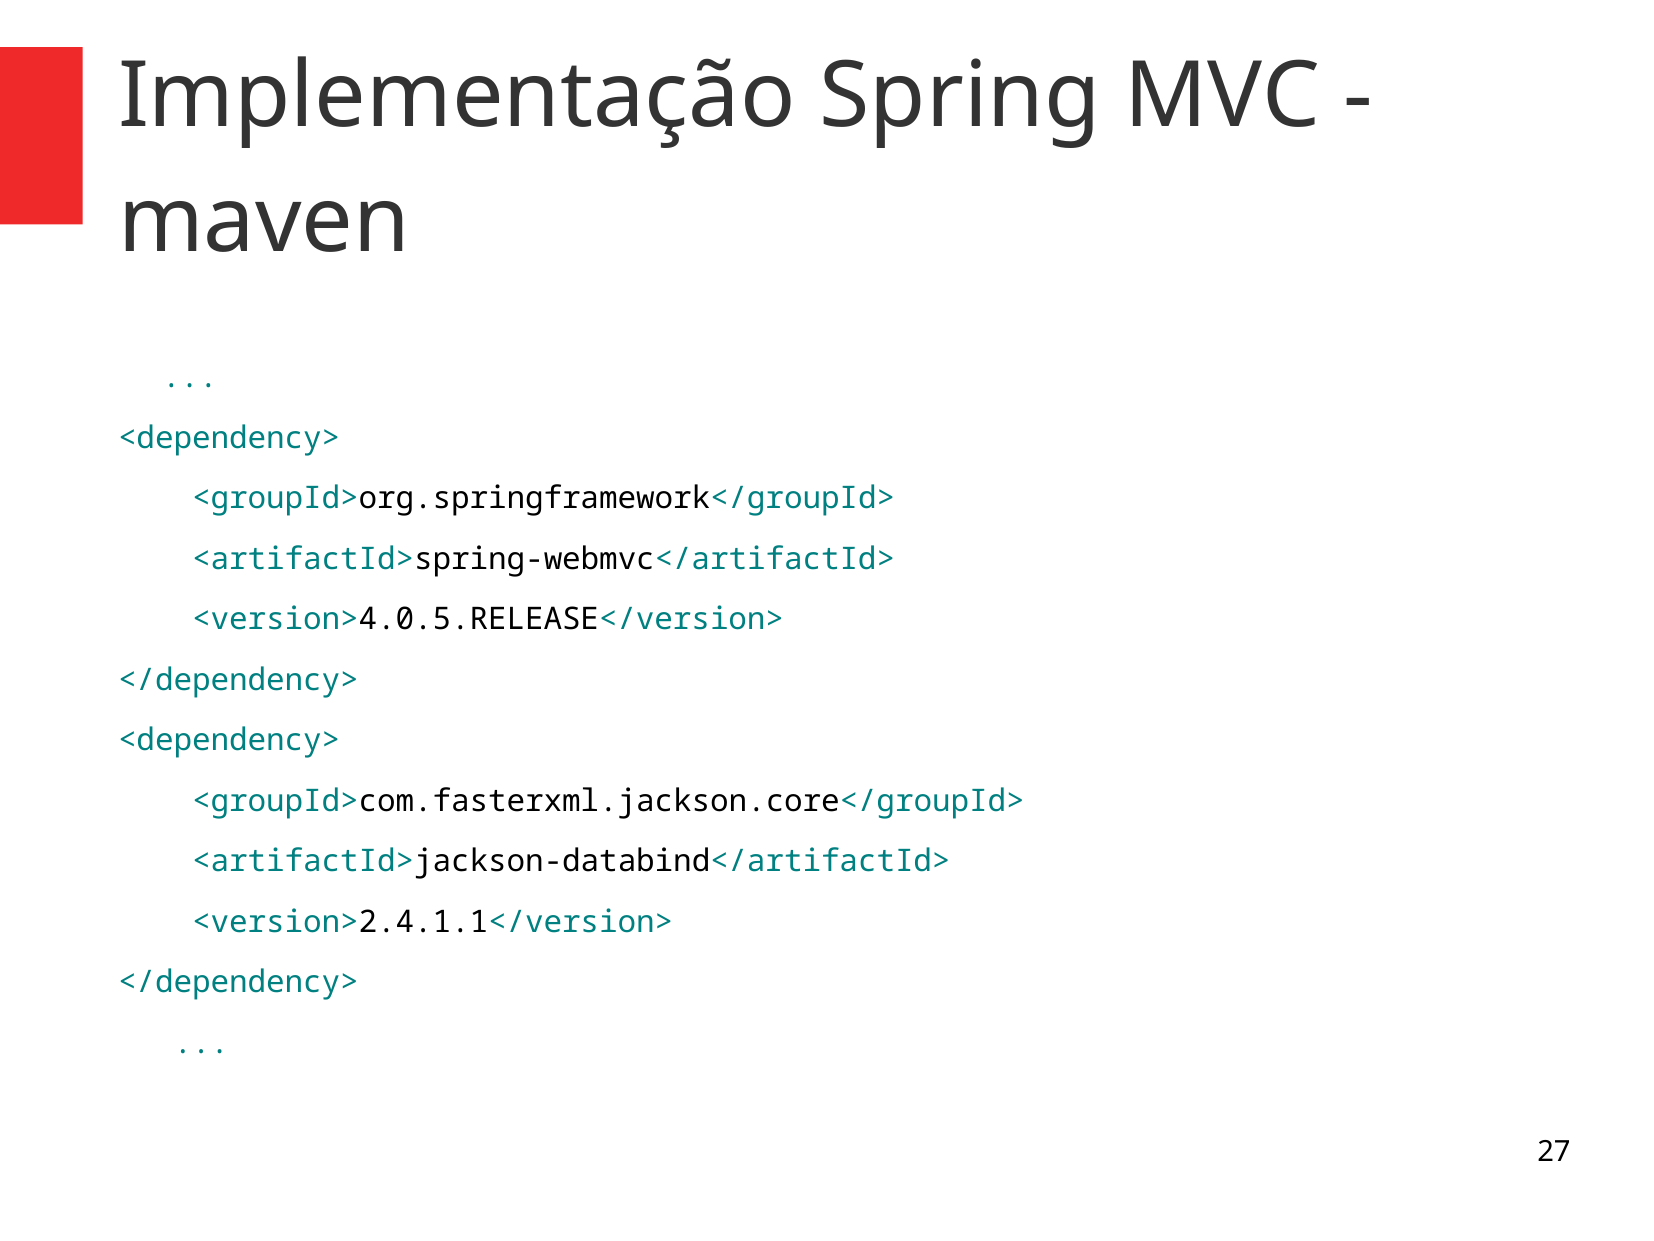

# Implementação Spring MVC - maven
...
<dependency>
 <groupId>org.springframework</groupId>
 <artifactId>spring-webmvc</artifactId>
 <version>4.0.5.RELEASE</version>
</dependency>
<dependency>
 <groupId>com.fasterxml.jackson.core</groupId>
 <artifactId>jackson-databind</artifactId>
 <version>2.4.1.1</version>
</dependency>
 ...
27